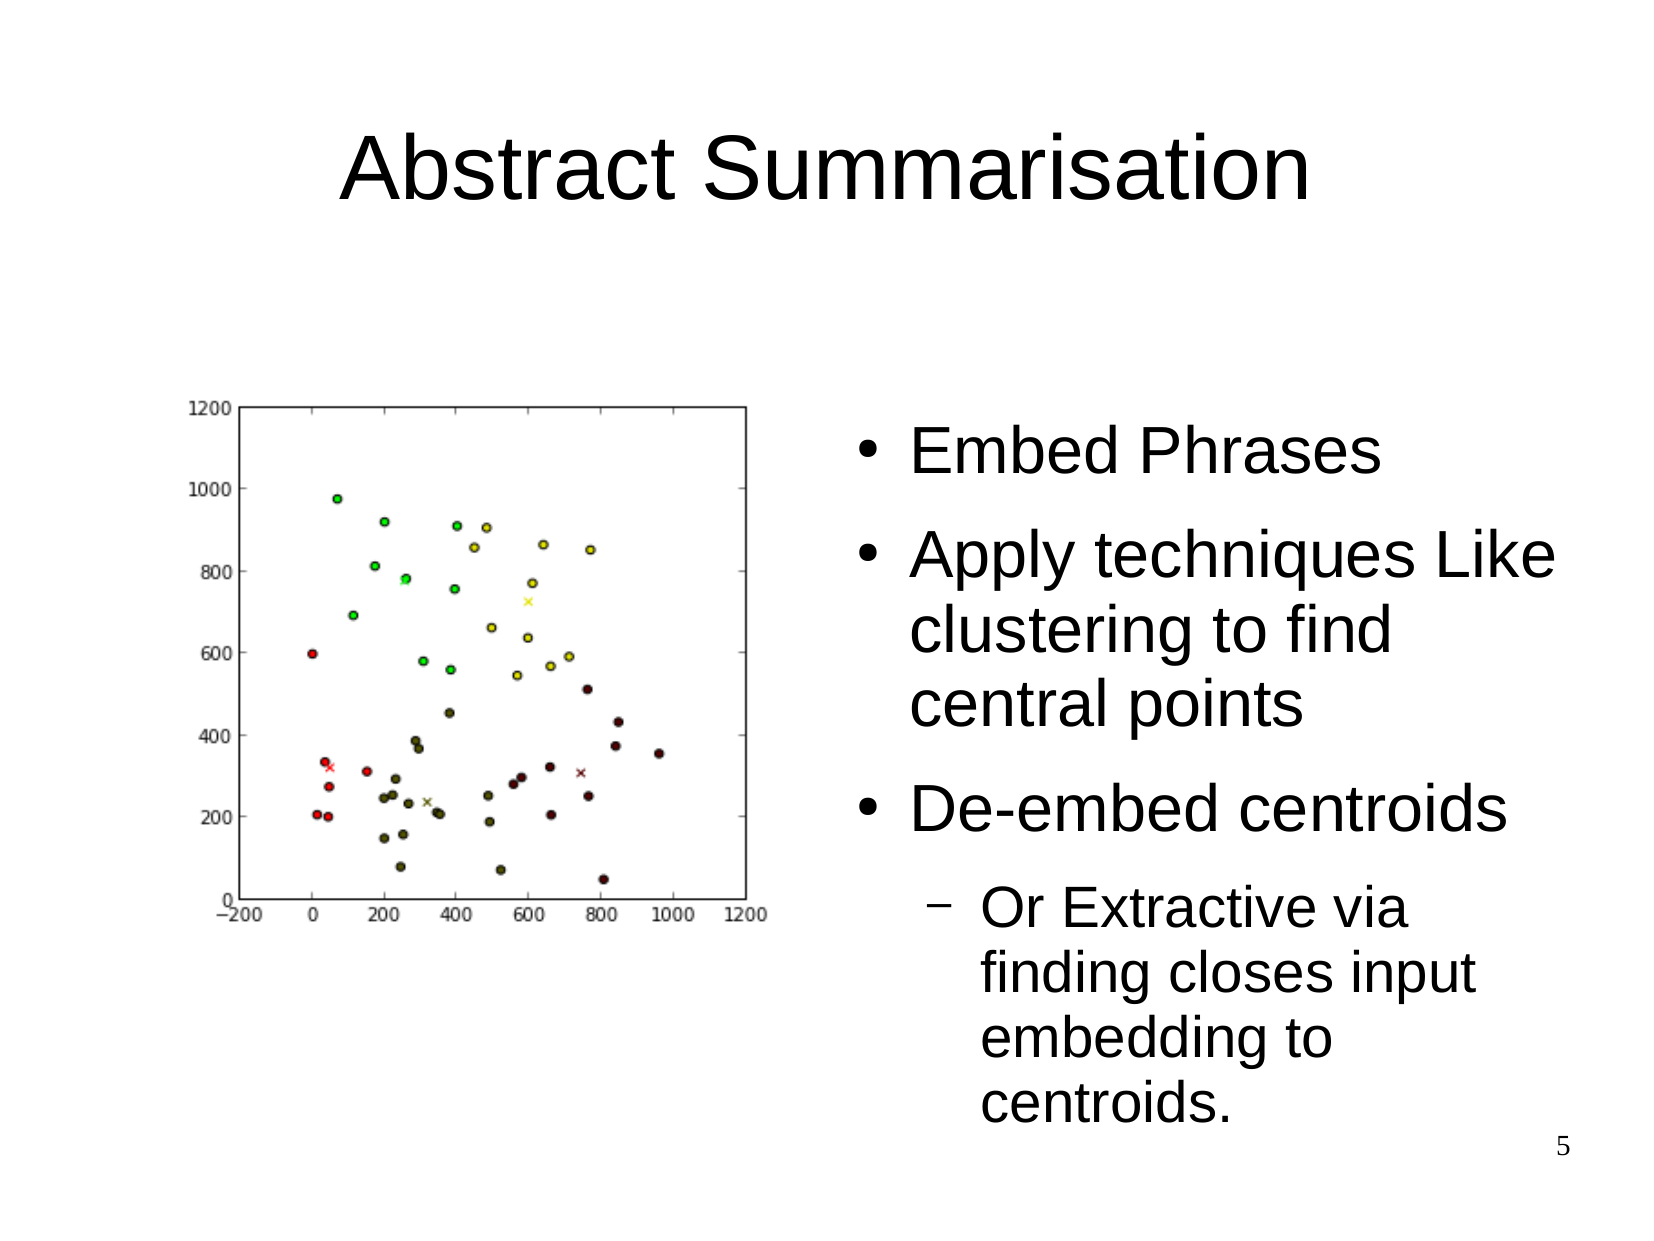

# Abstract Summarisation
Embed Phrases
Apply techniques Like clustering to find central points
De-embed centroids
Or Extractive via finding closes input embedding to centroids.
5